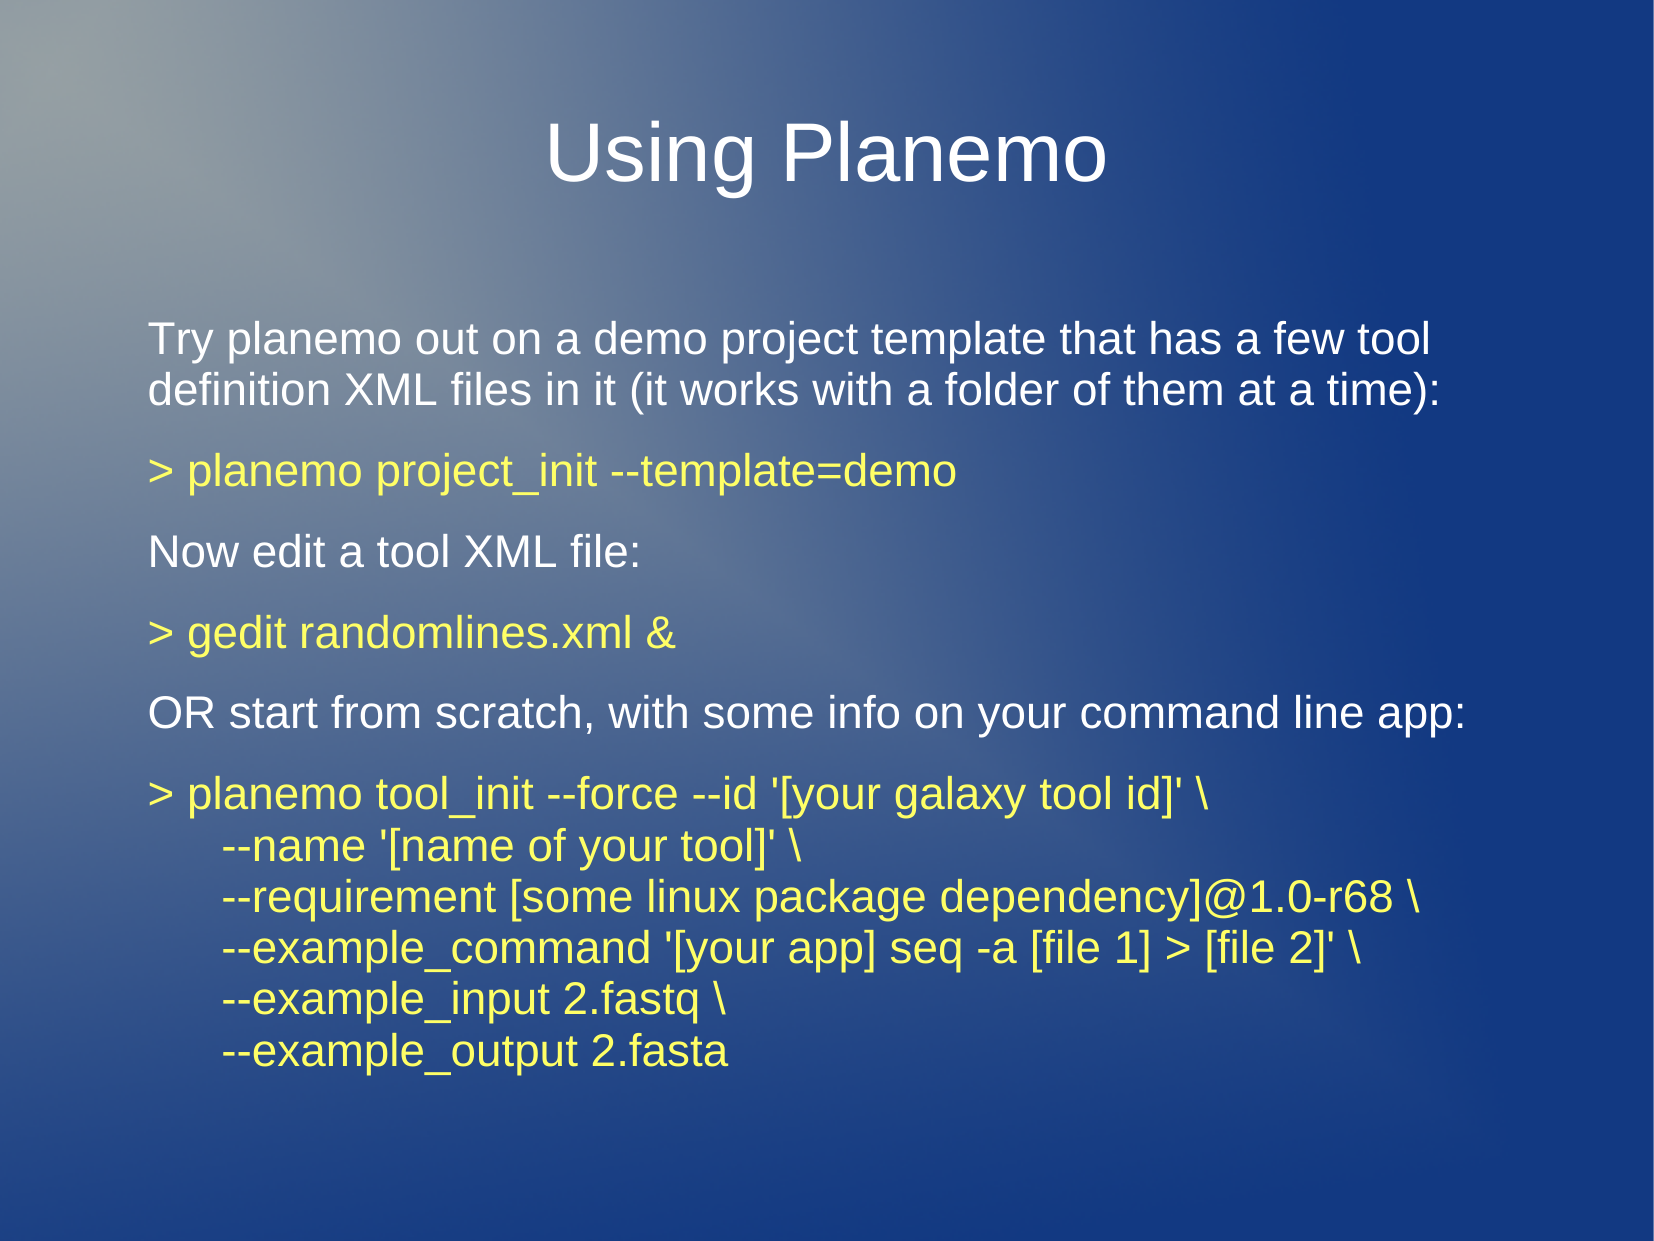

# Using Planemo
Try planemo out on a demo project template that has a few tool definition XML files in it (it works with a folder of them at a time):
> planemo project_init --template=demo
Now edit a tool XML file:
> gedit randomlines.xml &
OR start from scratch, with some info on your command line app:
> planemo tool_init --force --id '[your galaxy tool id]' \
	--name '[name of your tool]' \
	--requirement [some linux package dependency]@1.0-r68 \
	--example_command '[your app] seq -a [file 1] > [file 2]' \
	--example_input 2.fastq \
	--example_output 2.fasta